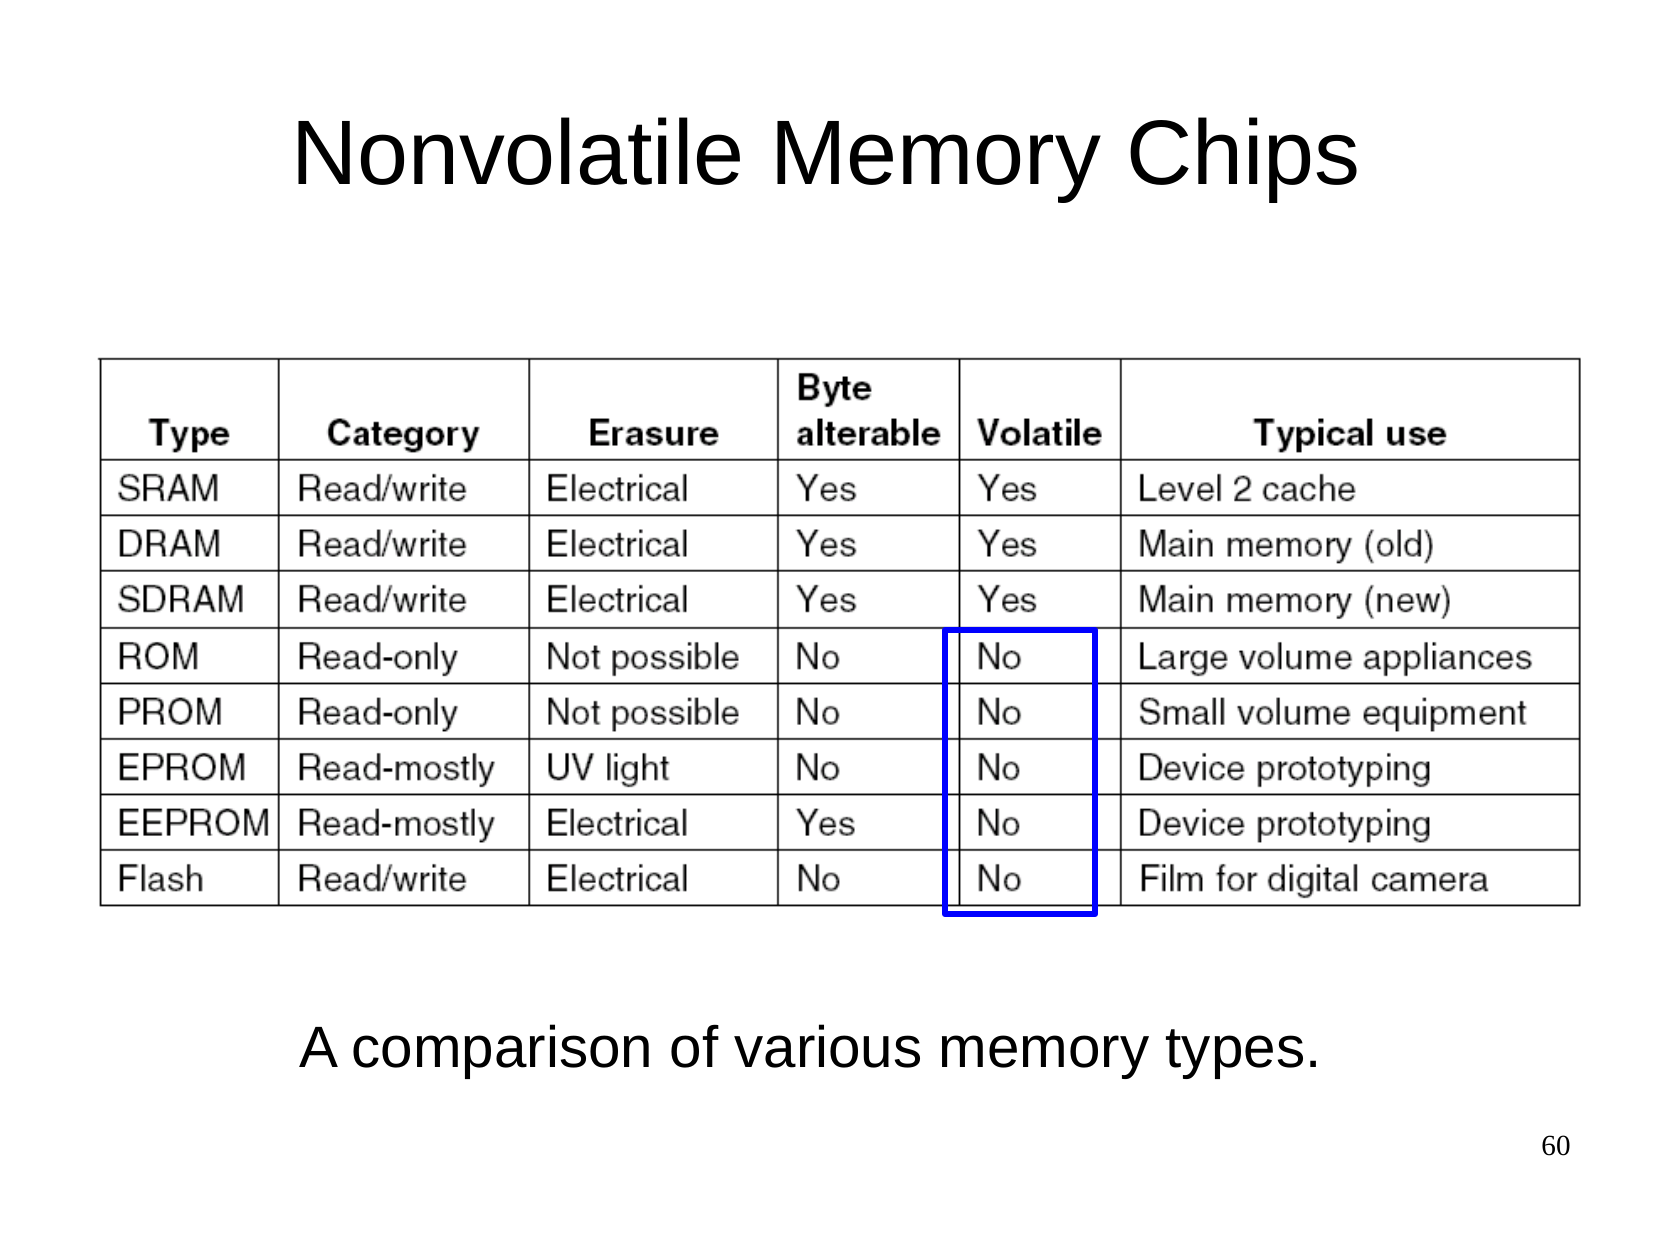

# Nonvolatile Memory Chips
A comparison of various memory types.
60